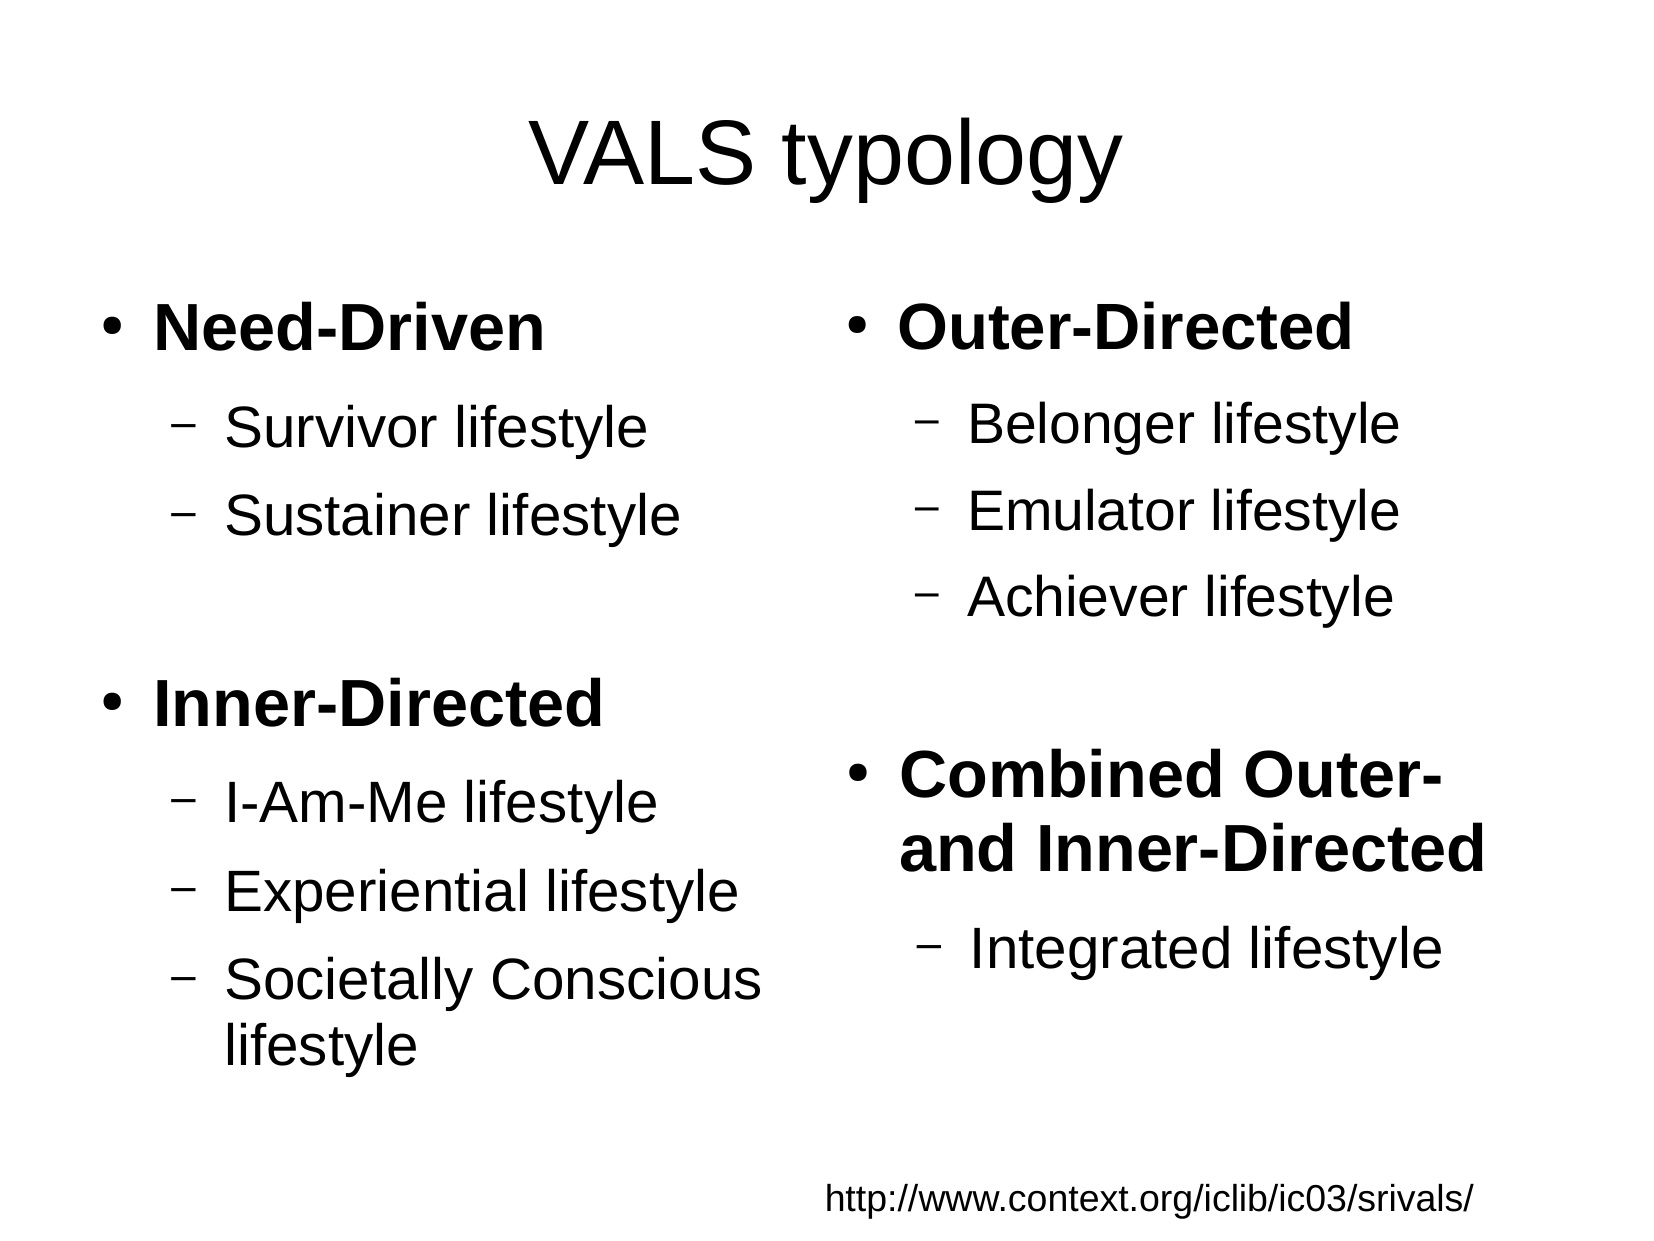

# VALS typology
Need-Driven
Survivor lifestyle
Sustainer lifestyle
Outer-Directed
Belonger lifestyle
Emulator lifestyle
Achiever lifestyle
Inner-Directed
I-Am-Me lifestyle
Experiential lifestyle
Societally Conscious lifestyle
Combined Outer- and Inner-Directed
Integrated lifestyle
http://www.context.org/iclib/ic03/srivals/